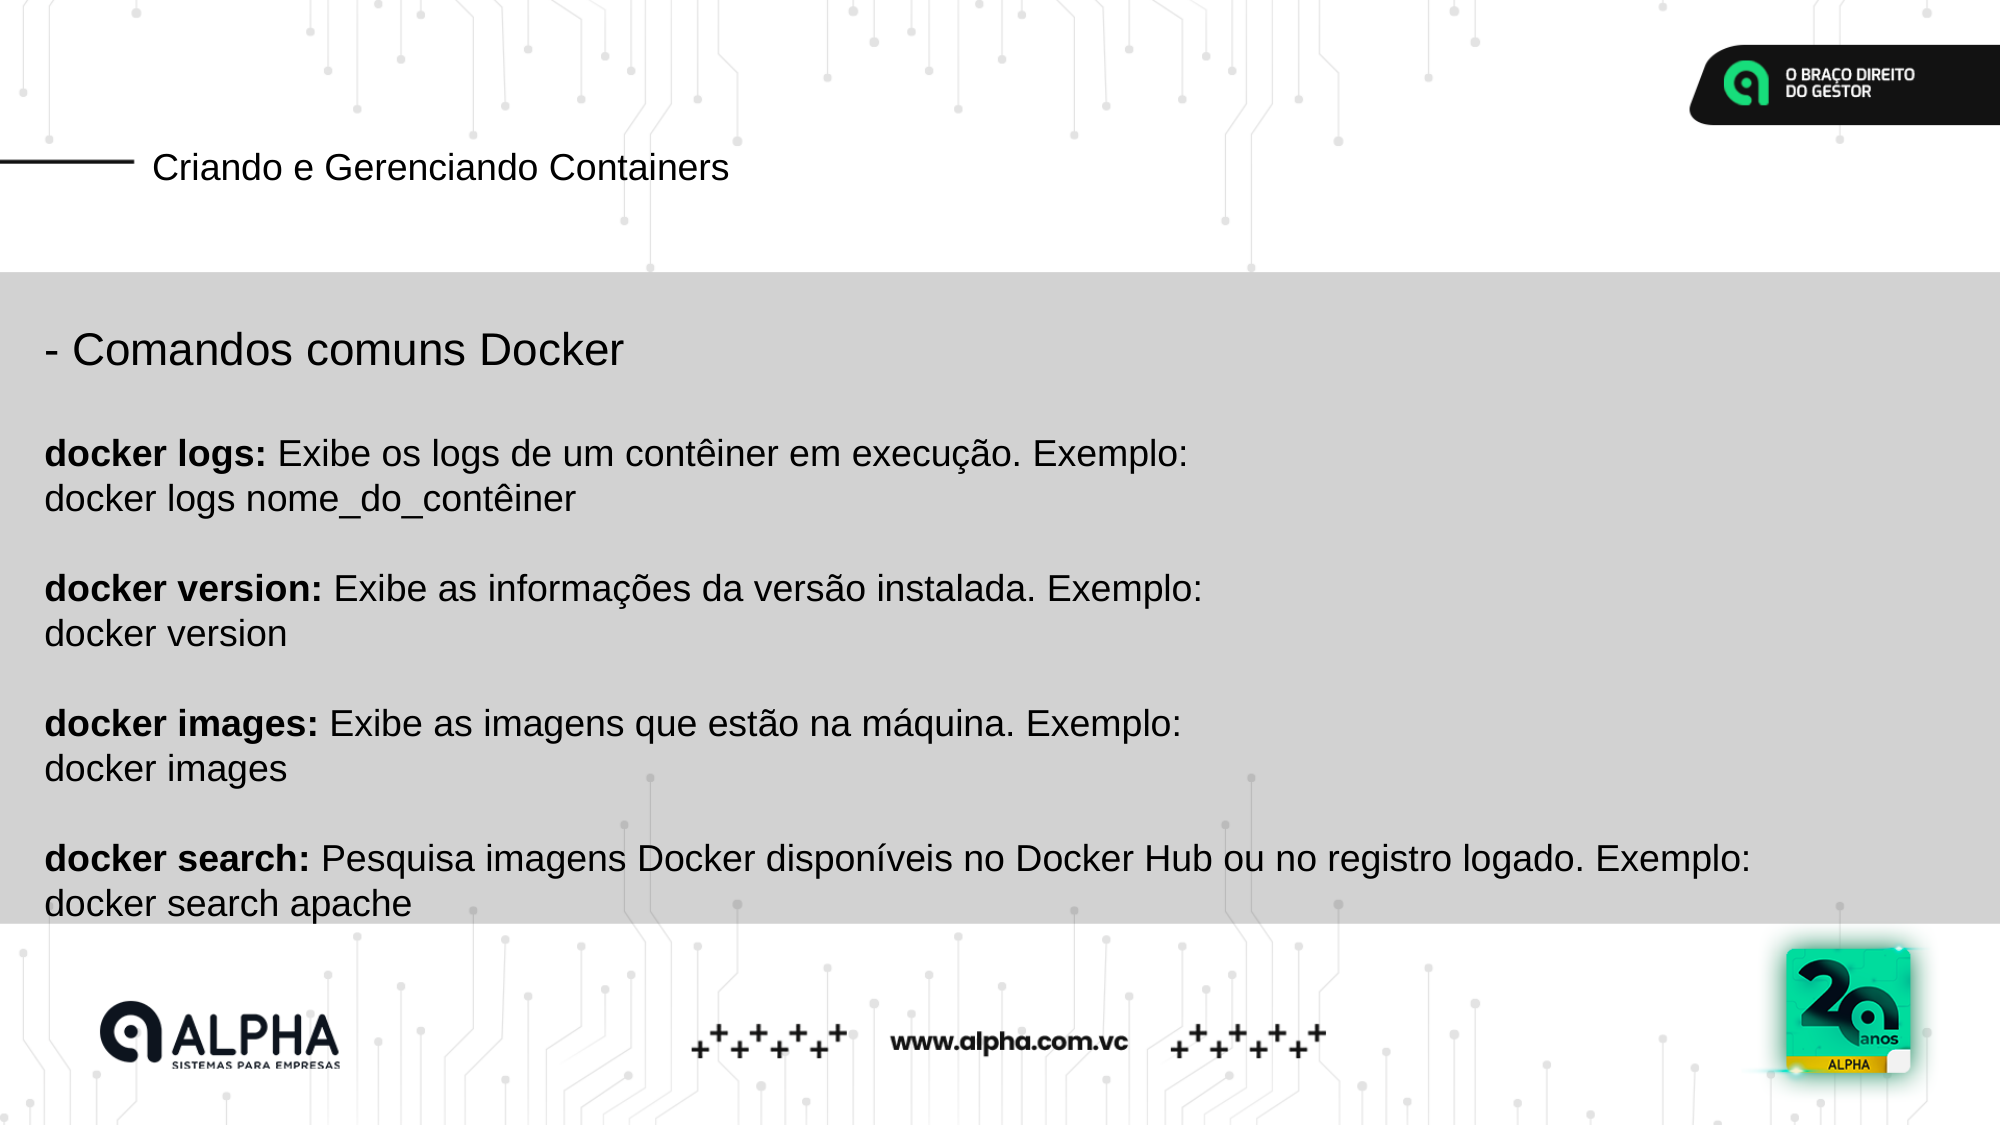

Criando e Gerenciando Containers
- Comandos comuns Docker
docker logs: Exibe os logs de um contêiner em execução. Exemplo:
docker logs nome_do_contêiner
docker version: Exibe as informações da versão instalada. Exemplo:
docker version
docker images: Exibe as imagens que estão na máquina. Exemplo:
docker images
docker search: Pesquisa imagens Docker disponíveis no Docker Hub ou no registro logado. Exemplo:
docker search apache